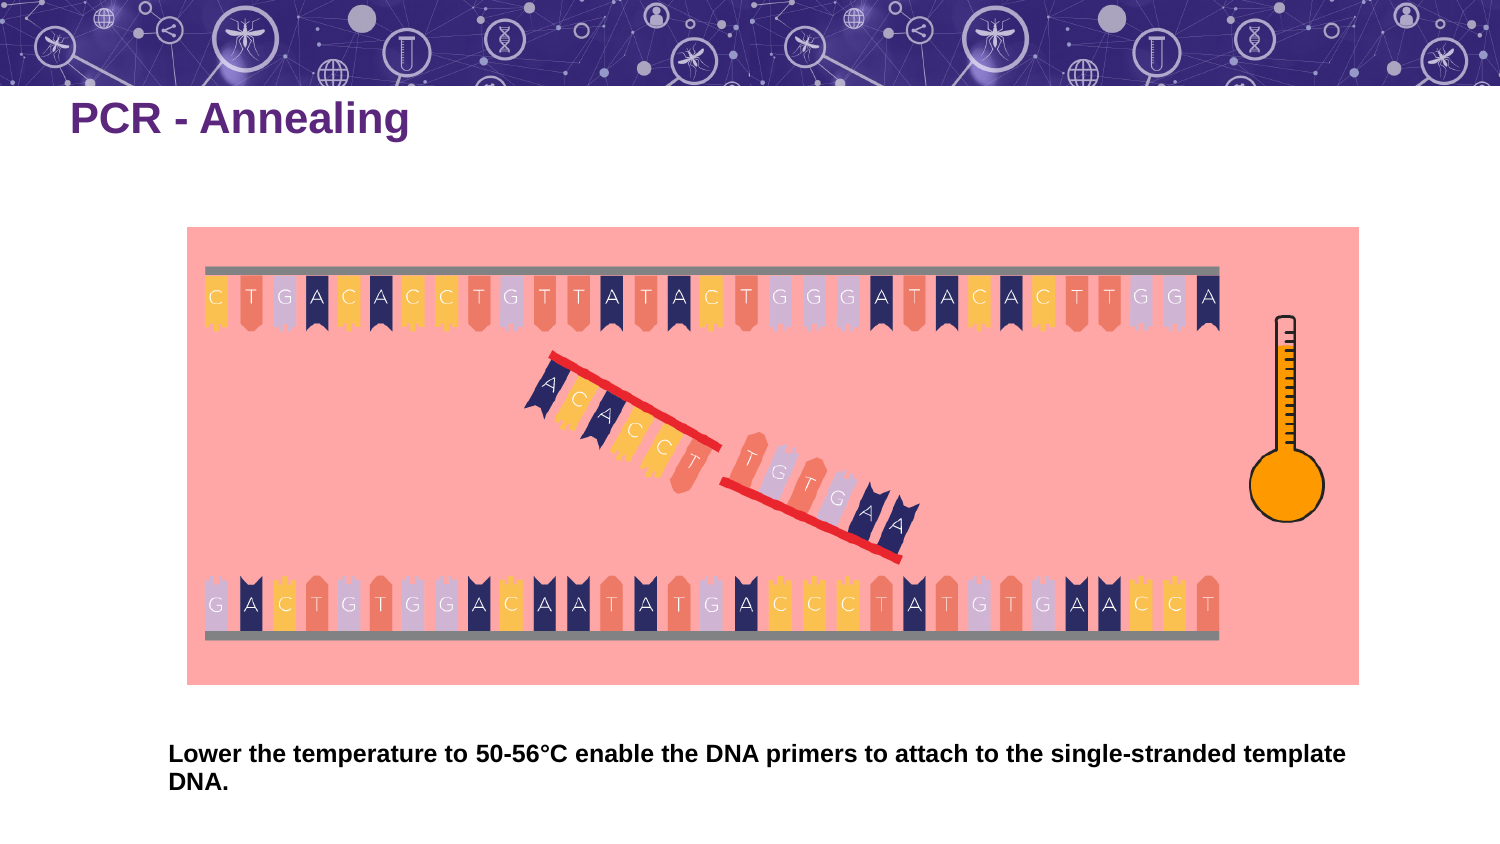

# PCR - Annealing
Lower the temperature to 50-56°C enable the DNA primers to attach to the single-stranded template DNA.